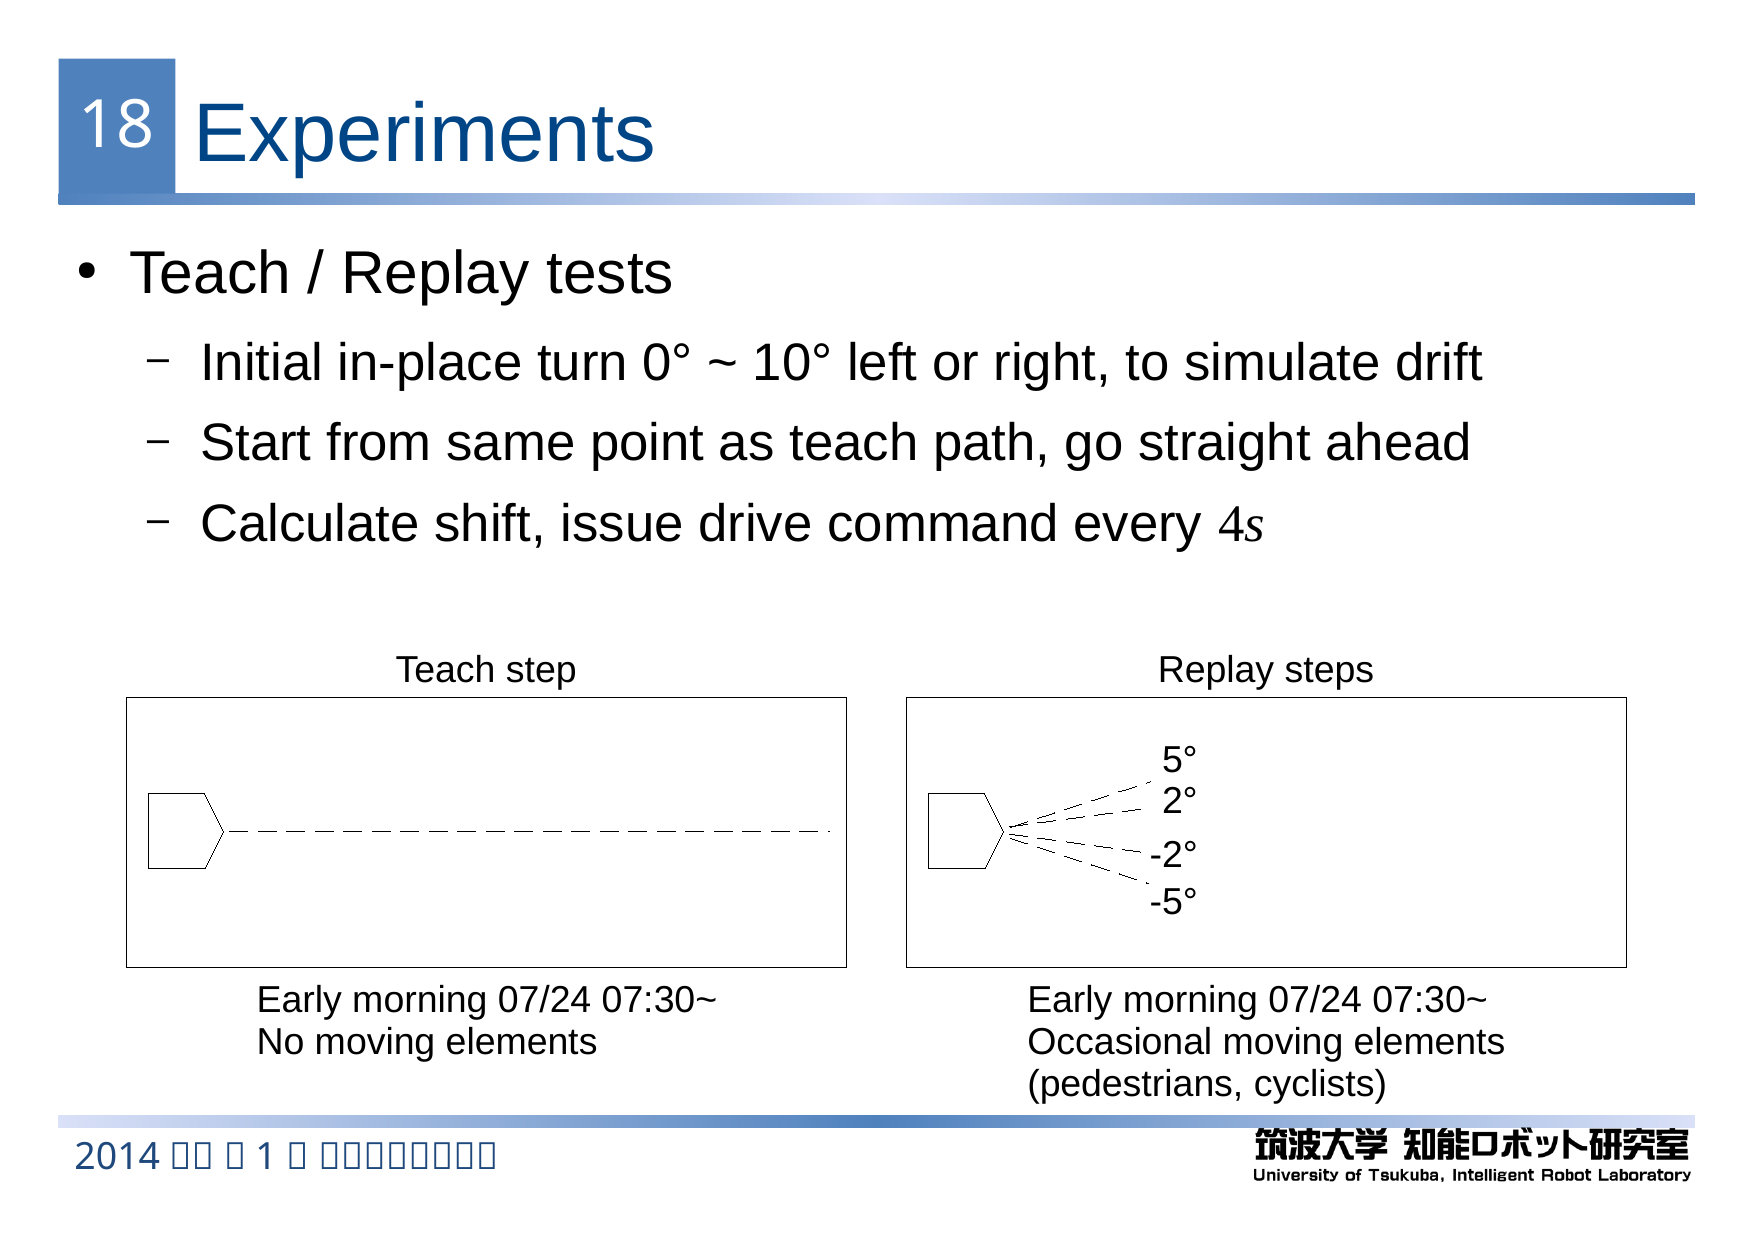

# Experiments
Teach / Replay tests
Initial in-place turn 0° ~ 10° left or right, to simulate drift
Start from same point as teach path, go straight ahead
Calculate shift, issue drive command every 4s
Teach step
Replay steps
5°
2°
-2°
-5°
Early morning 07/24 07:30~
No moving elements
Early morning 07/24 07:30~
Occasional moving elements
(pedestrians, cyclists)